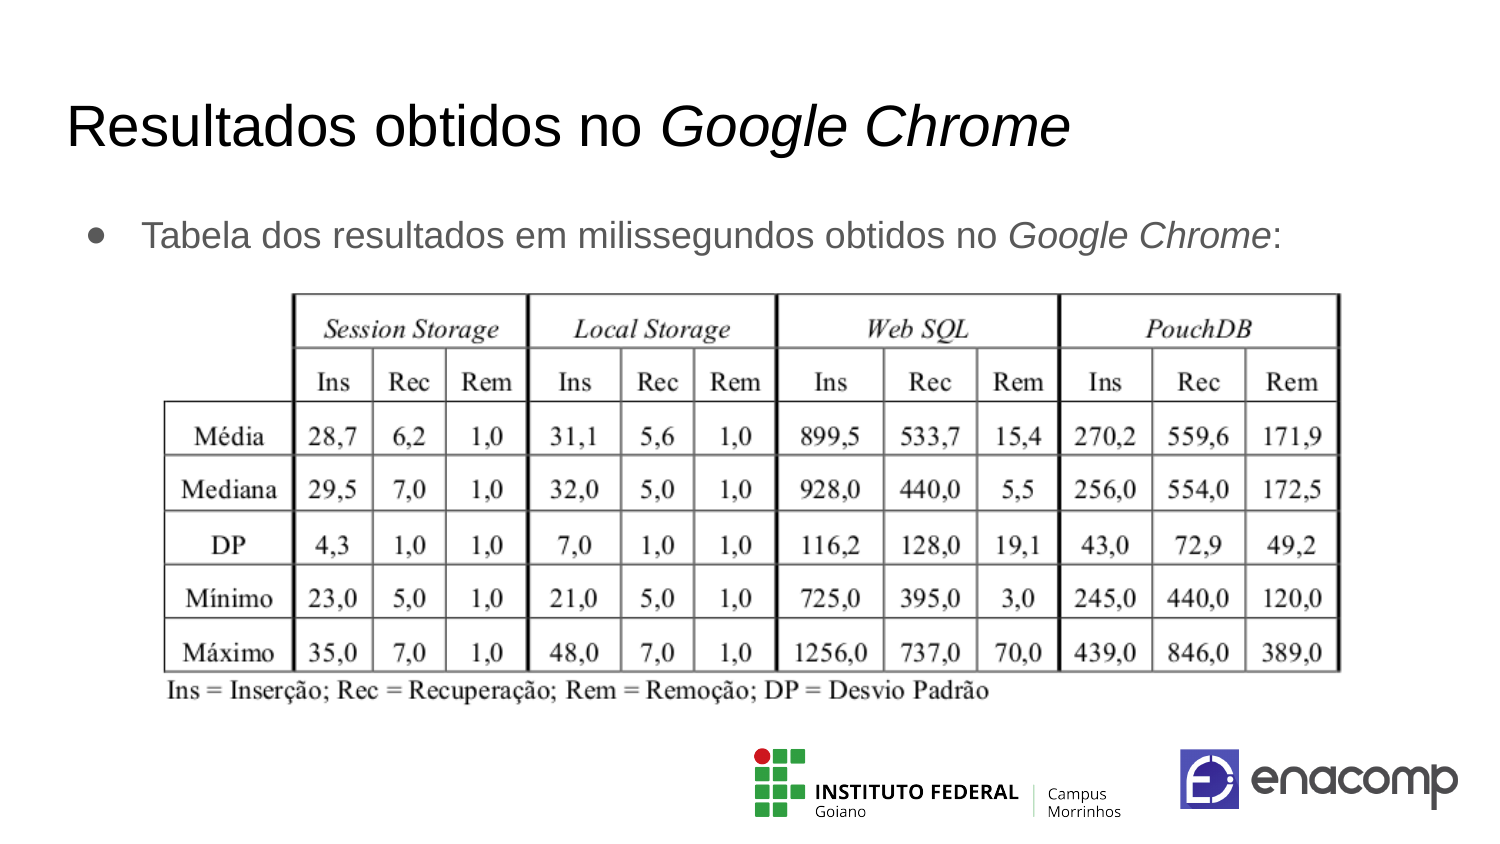

# Resultados obtidos no Google Chrome
Tabela dos resultados em milissegundos obtidos no Google Chrome: